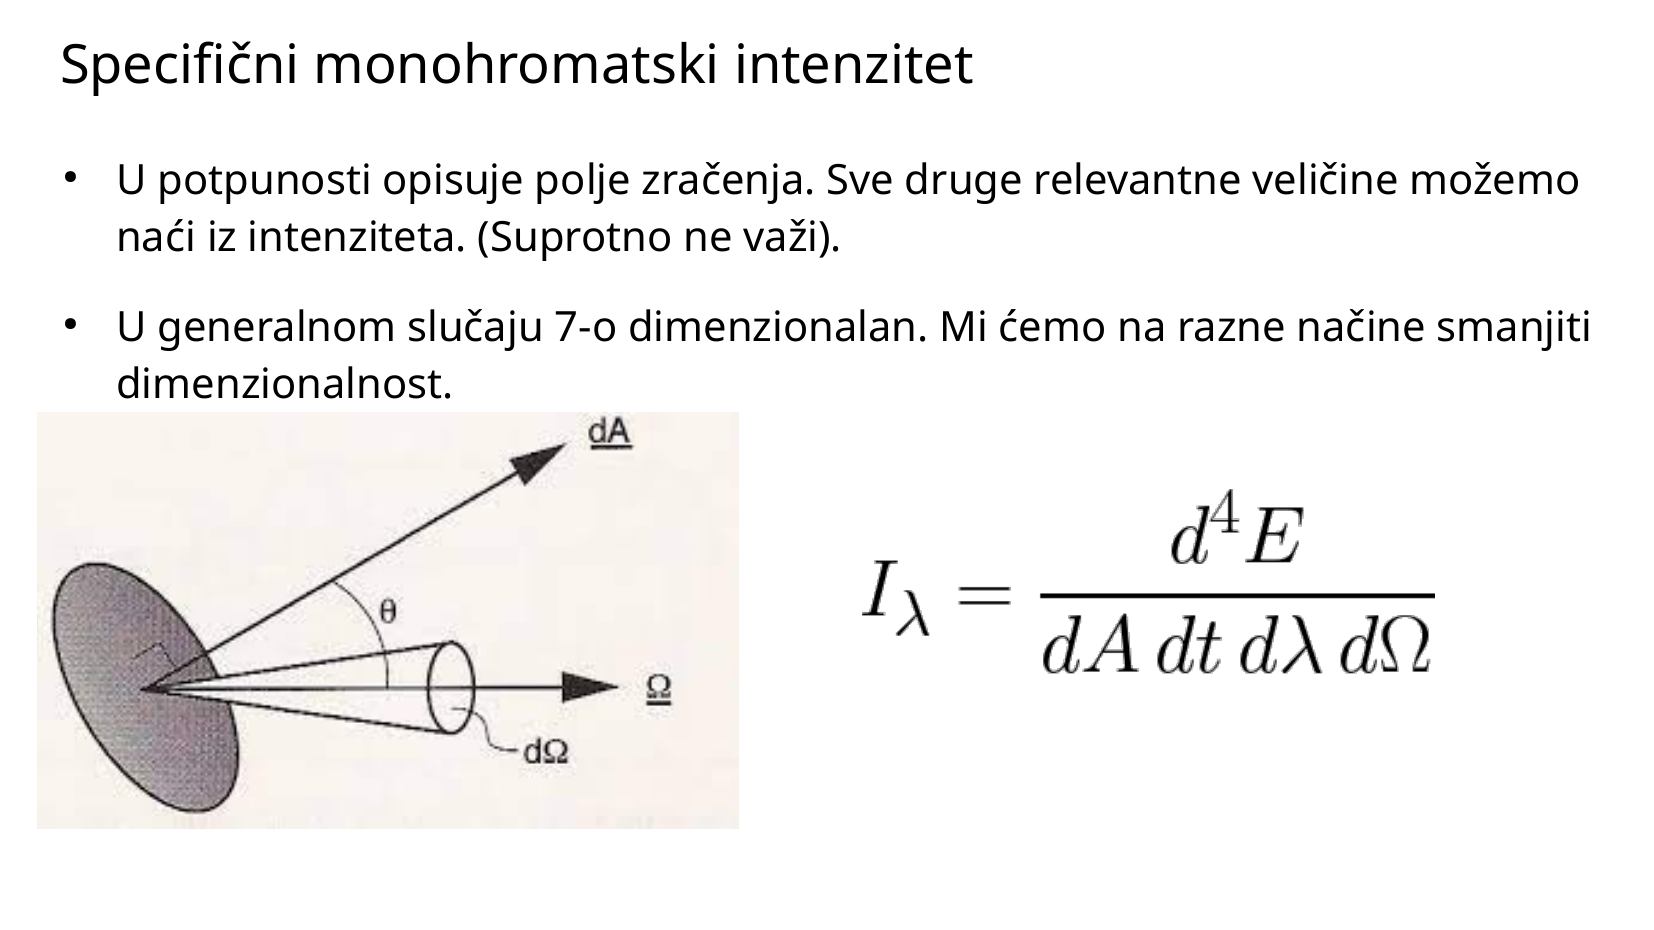

# Specifični monohromatski intenzitet
U potpunosti opisuje polje zračenja. Sve druge relevantne veličine možemo naći iz intenziteta. (Suprotno ne važi).
U generalnom slučaju 7-o dimenzionalan. Mi ćemo na razne načine smanjiti dimenzionalnost.